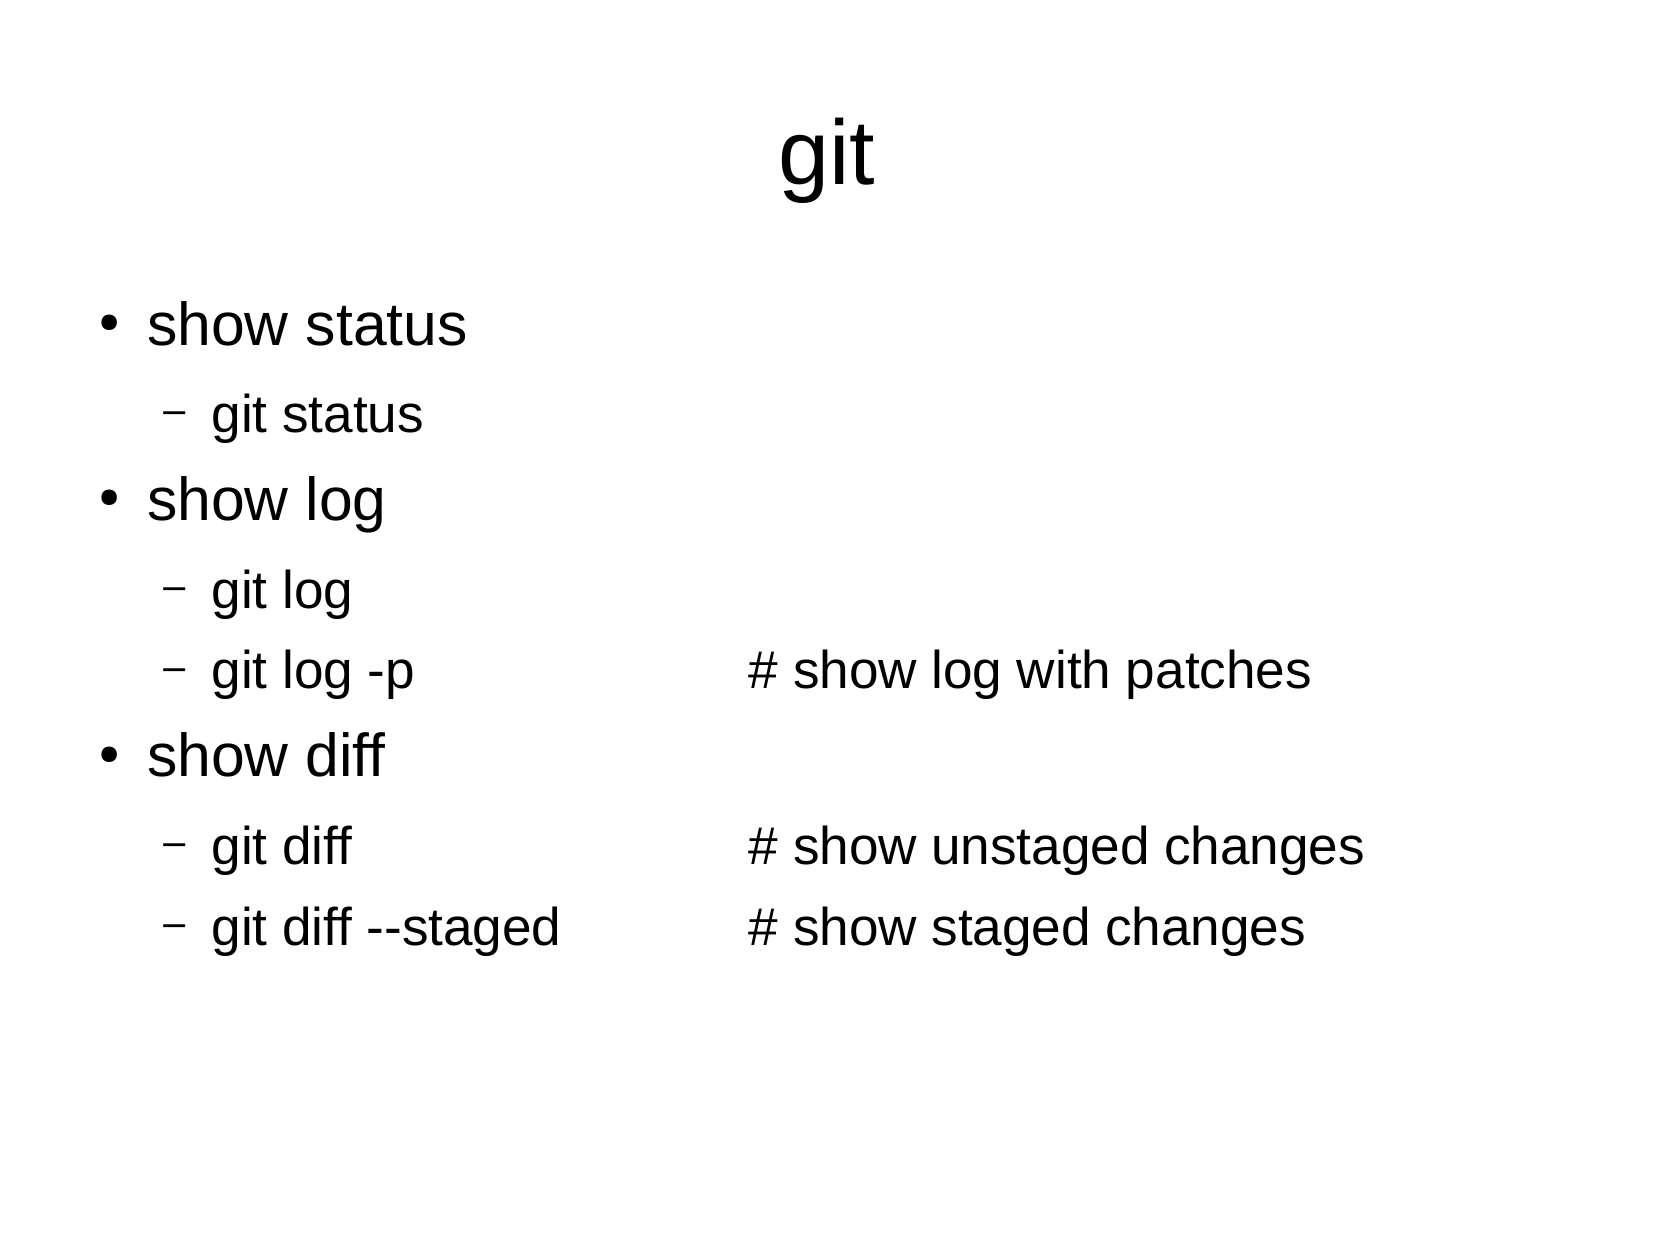

# git
show status
git status
show log
git log
git log -p				 			 	# show log with patches
show diff
git diff						 				 			 	# show unstaged changes
git diff --staged			 	# show staged changes